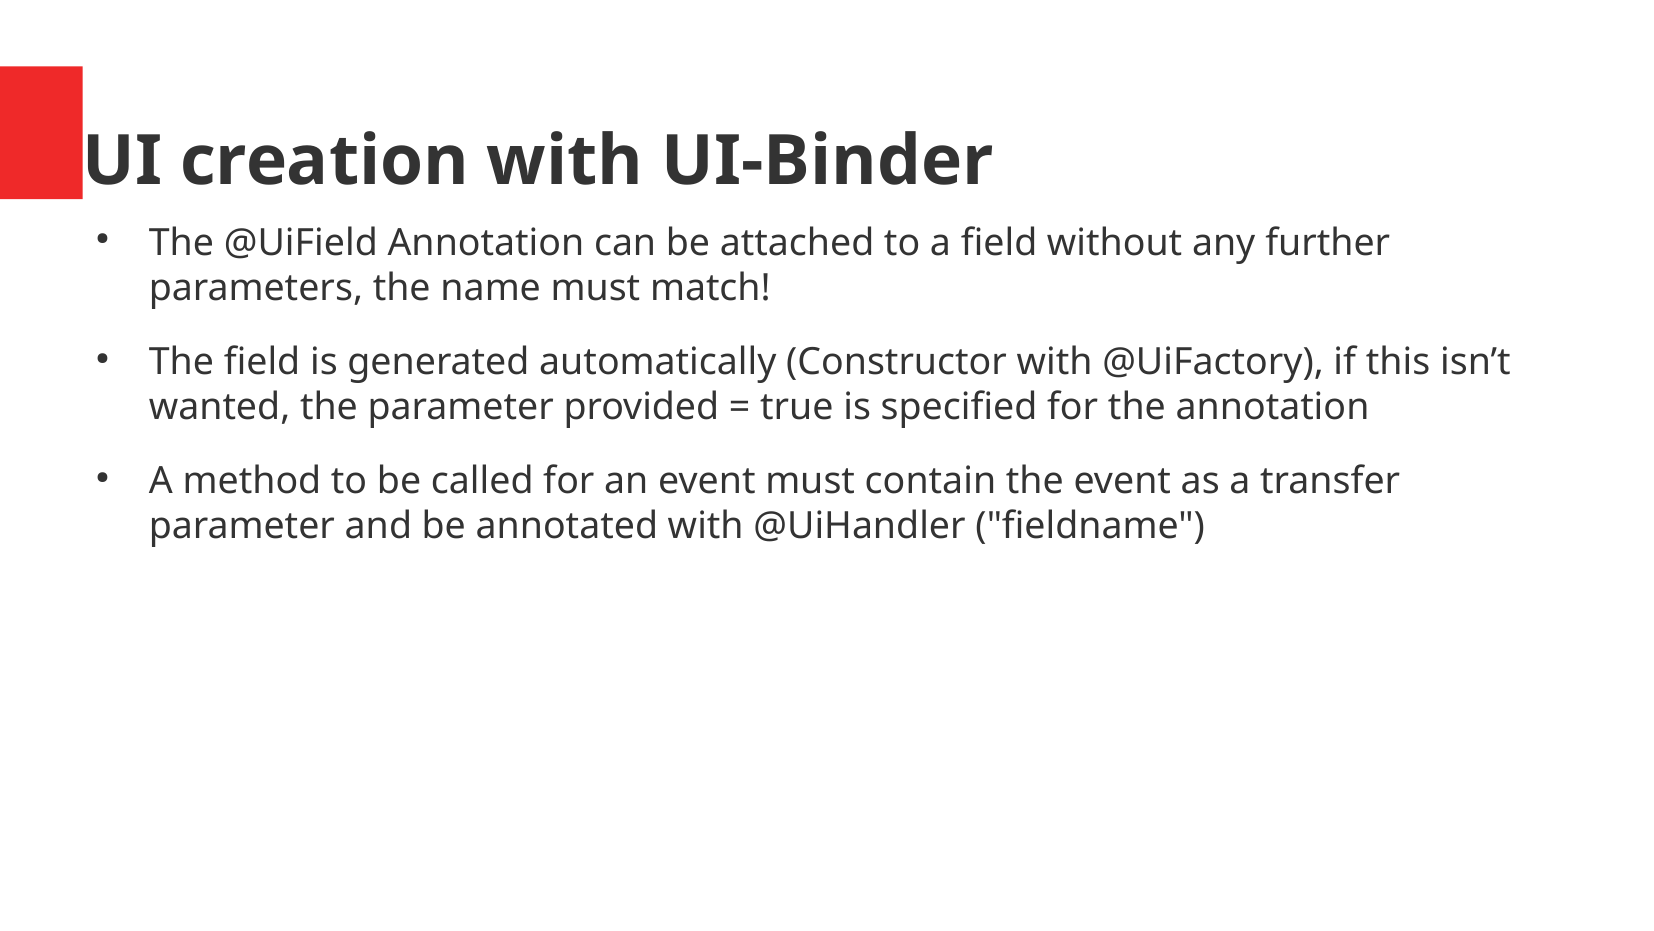

# UI creation with UI-Binder
The @UiField Annotation can be attached to a field without any further parameters, the name must match!
The field is generated automatically (Constructor with @UiFactory), if this isn’t wanted, the parameter provided = true is specified for the annotation
A method to be called for an event must contain the event as a transfer parameter and be annotated with @UiHandler ("fieldname")